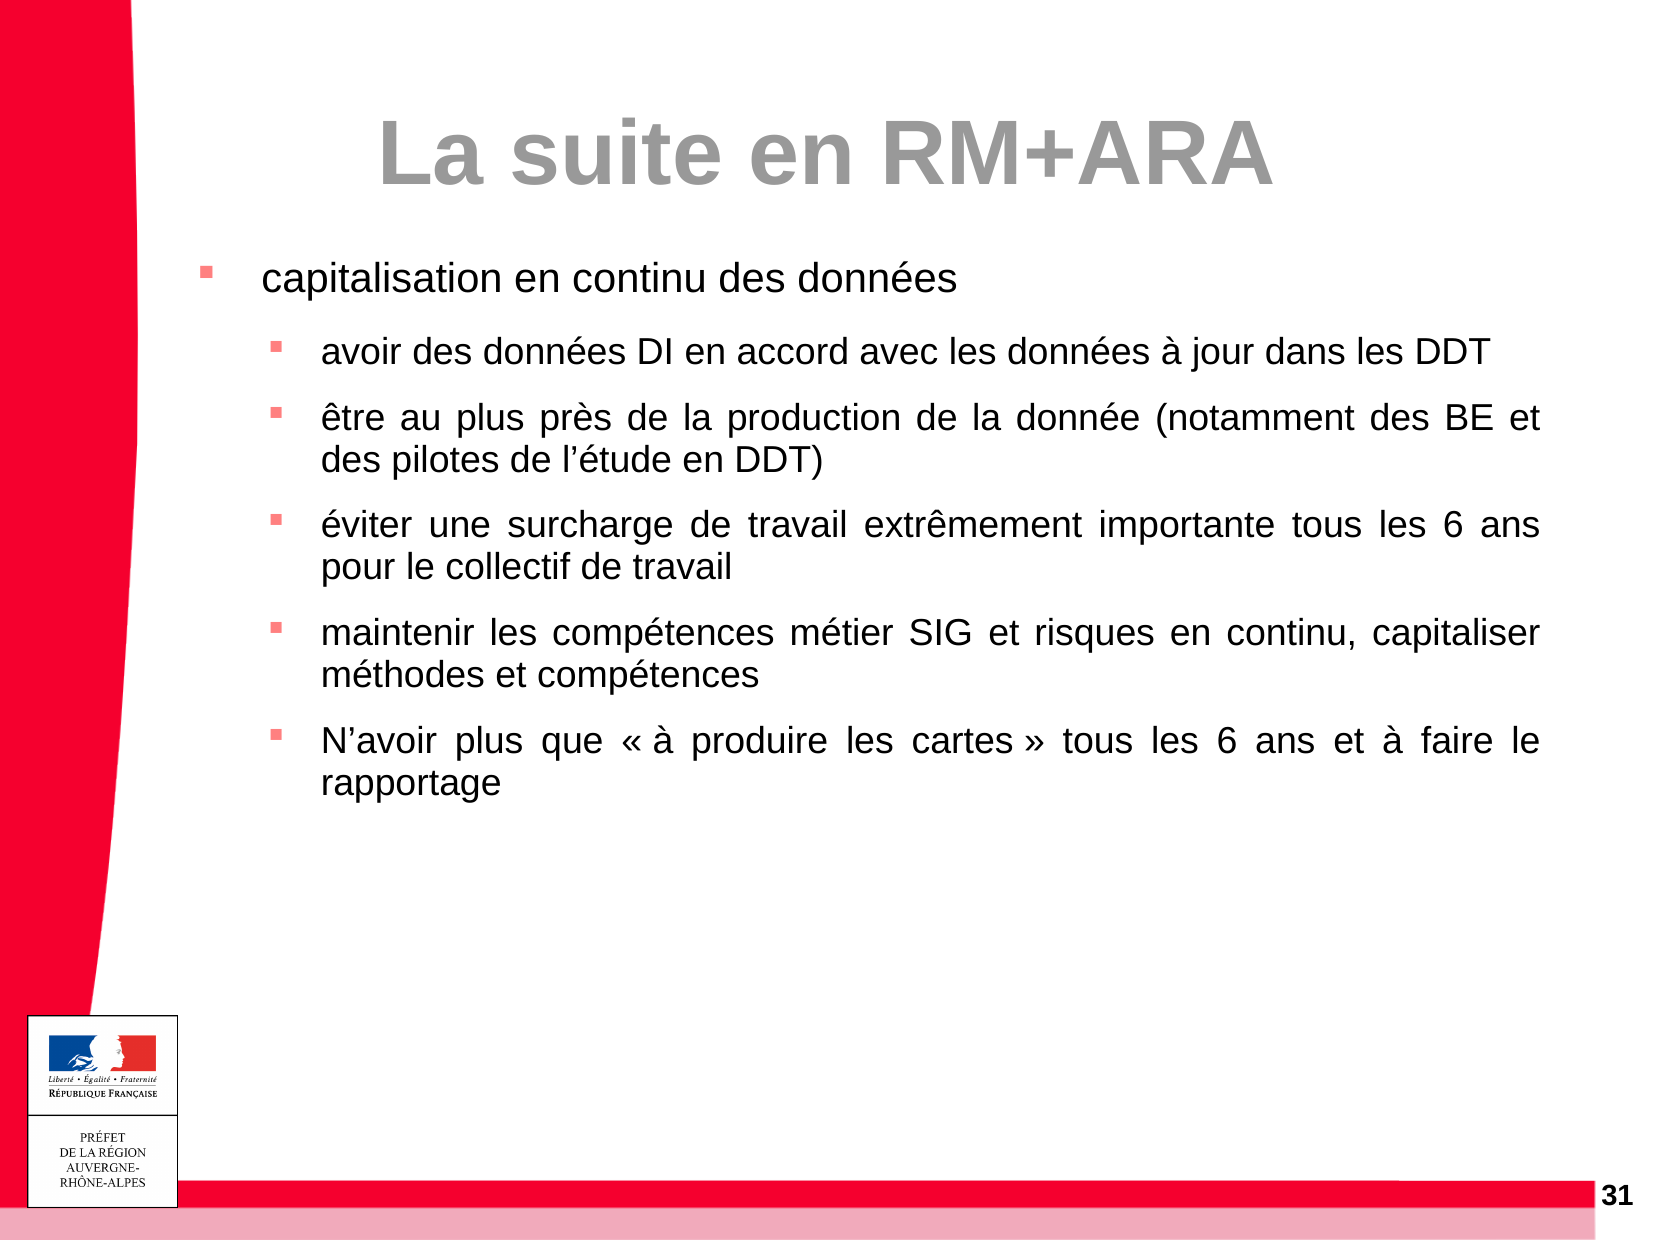

# La suite en RM+ARA
 capitalisation en continu des données
avoir des données DI en accord avec les données à jour dans les DDT
être au plus près de la production de la donnée (notamment des BE et des pilotes de l’étude en DDT)
éviter une surcharge de travail extrêmement importante tous les 6 ans pour le collectif de travail
maintenir les compétences métier SIG et risques en continu, capitaliser méthodes et compétences
N’avoir plus que « à produire les cartes » tous les 6 ans et à faire le rapportage
31